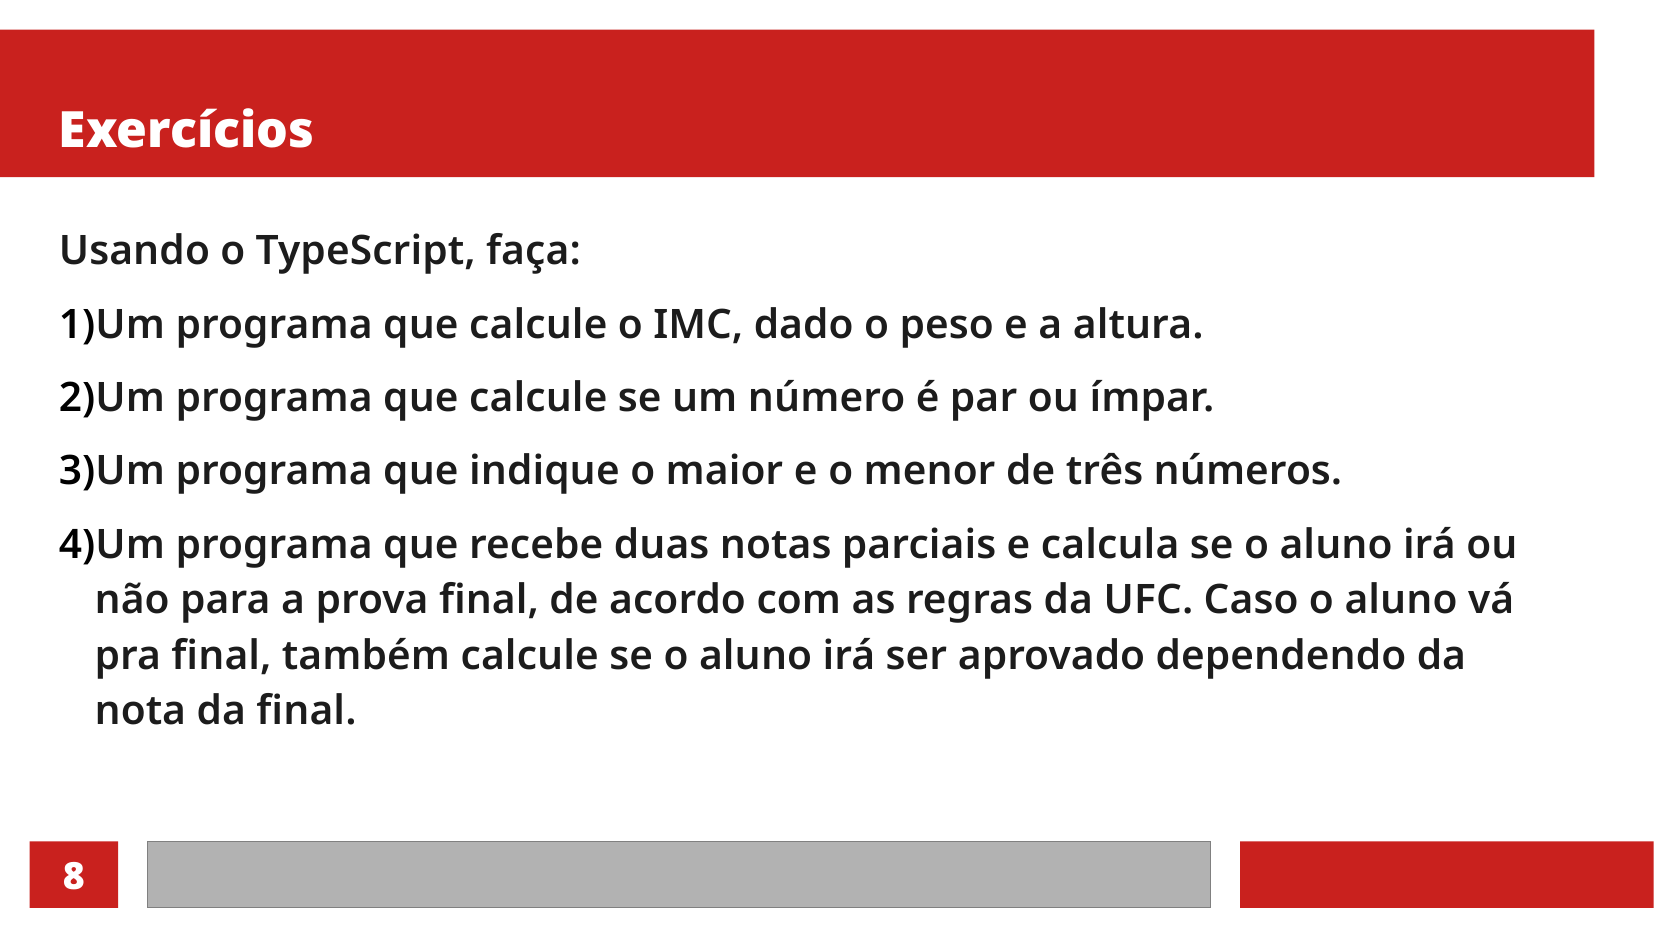

# Exercícios
Usando o TypeScript, faça:
Um programa que calcule o IMC, dado o peso e a altura.
Um programa que calcule se um número é par ou ímpar.
Um programa que indique o maior e o menor de três números.
Um programa que recebe duas notas parciais e calcula se o aluno irá ou não para a prova final, de acordo com as regras da UFC. Caso o aluno vá pra final, também calcule se o aluno irá ser aprovado dependendo da nota da final.
8